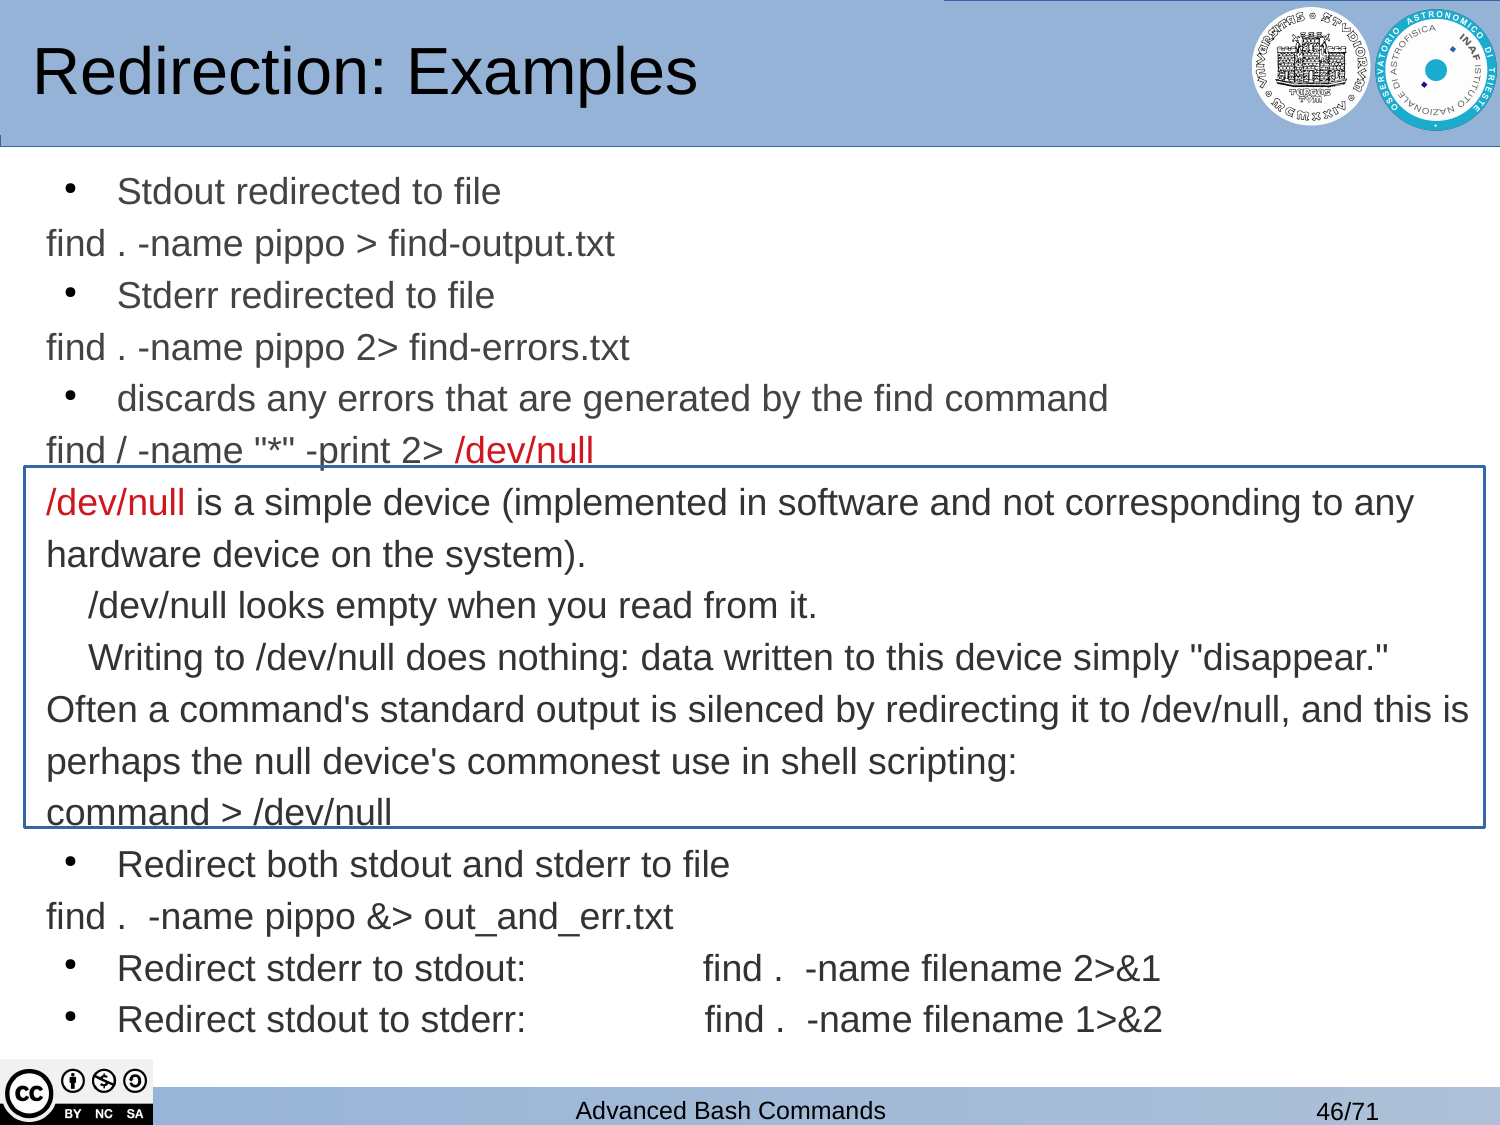

# Traditional service delivery
Redirection: Examples
Stdout redirected to file
find . -name pippo > find-output.txt
Stderr redirected to file
find . -name pippo 2> find-errors.txt
discards any errors that are generated by the find command
find / -name "*" -print 2> /dev/null
/dev/null is a simple device (implemented in software and not corresponding to any hardware device on the system).
 /dev/null looks empty when you read from it.
 Writing to /dev/null does nothing: data written to this device simply "disappear."
Often a command's standard output is silenced by redirecting it to /dev/null, and this is perhaps the null device's commonest use in shell scripting:
command > /dev/null
Redirect both stdout and stderr to file
find . -name pippo &> out_and_err.txt
Redirect stderr to stdout: 	 find . -name filename 2>&1
Redirect stdout to stderr: find . -name filename 1>&2